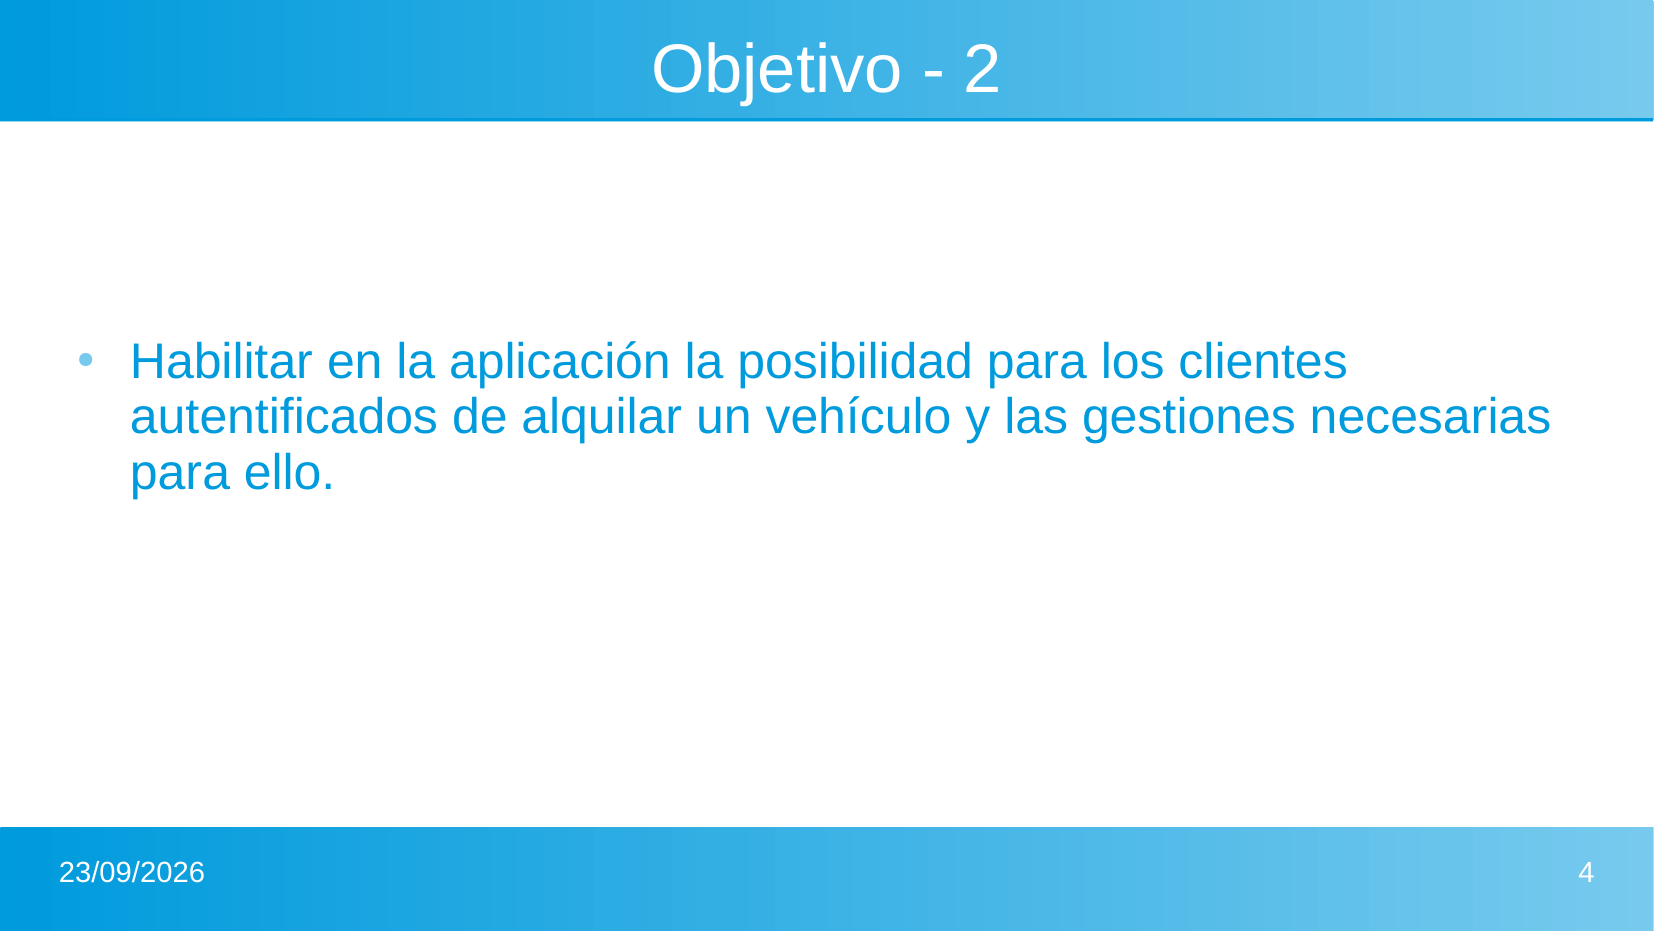

# Objetivo - 2
Habilitar en la aplicación la posibilidad para los clientes autentificados de alquilar un vehículo y las gestiones necesarias para ello.
4